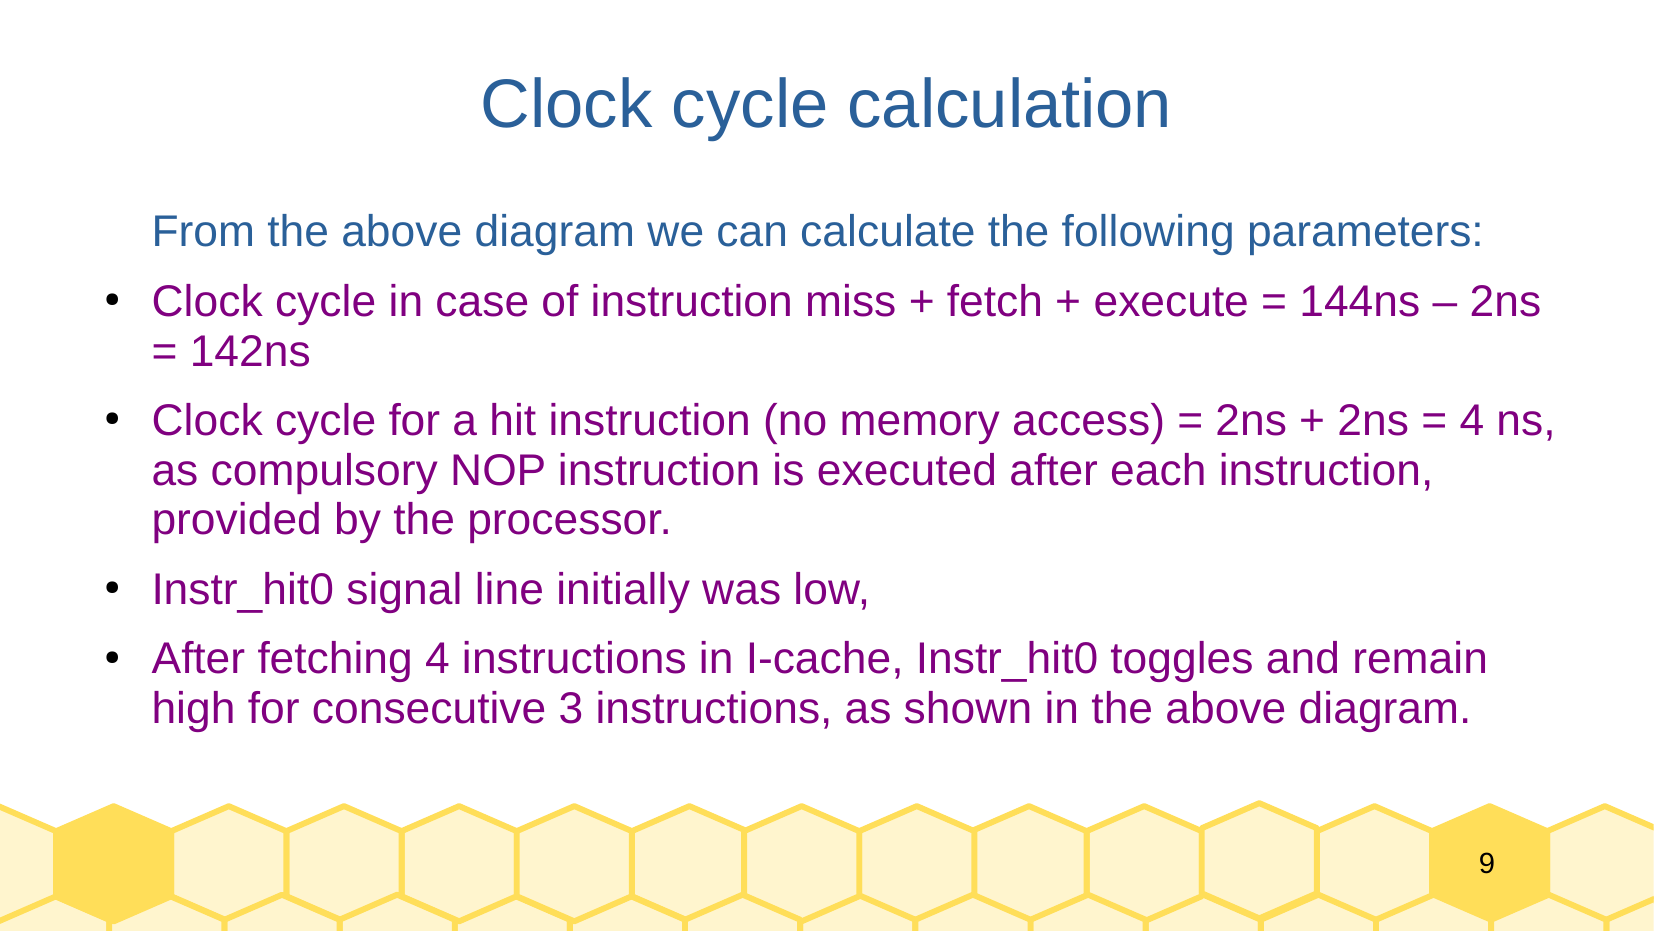

# Clock cycle calculation
From the above diagram we can calculate the following parameters:
Clock cycle in case of instruction miss + fetch + execute = 144ns – 2ns = 142ns
Clock cycle for a hit instruction (no memory access) = 2ns + 2ns = 4 ns, as compulsory NOP instruction is executed after each instruction, provided by the processor.
Instr_hit0 signal line initially was low,
After fetching 4 instructions in I-cache, Instr_hit0 toggles and remain high for consecutive 3 instructions, as shown in the above diagram.